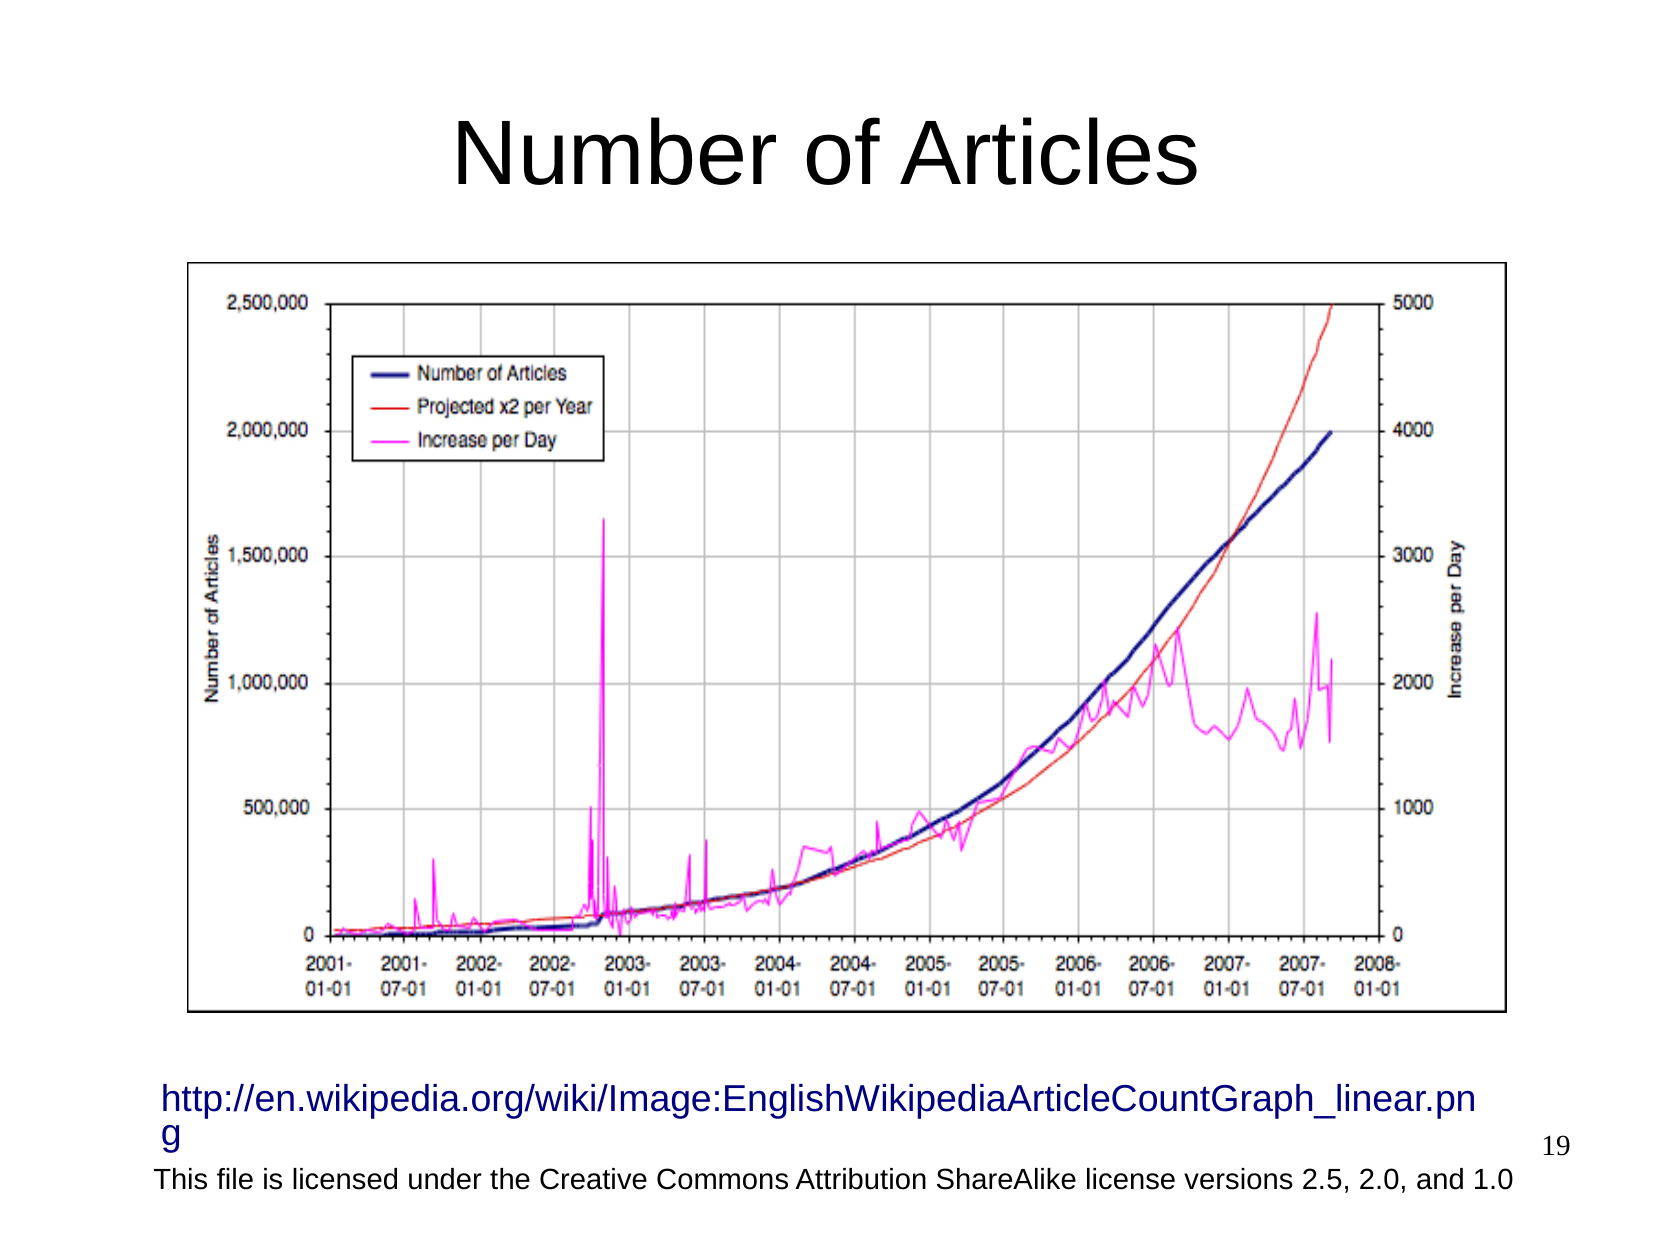

# Number of Articles
http://en.wikipedia.org/wiki/Image:EnglishWikipediaArticleCountGraph_linear.png
19
This file is licensed under the Creative Commons Attribution ShareAlike license versions 2.5, 2.0, and 1.0